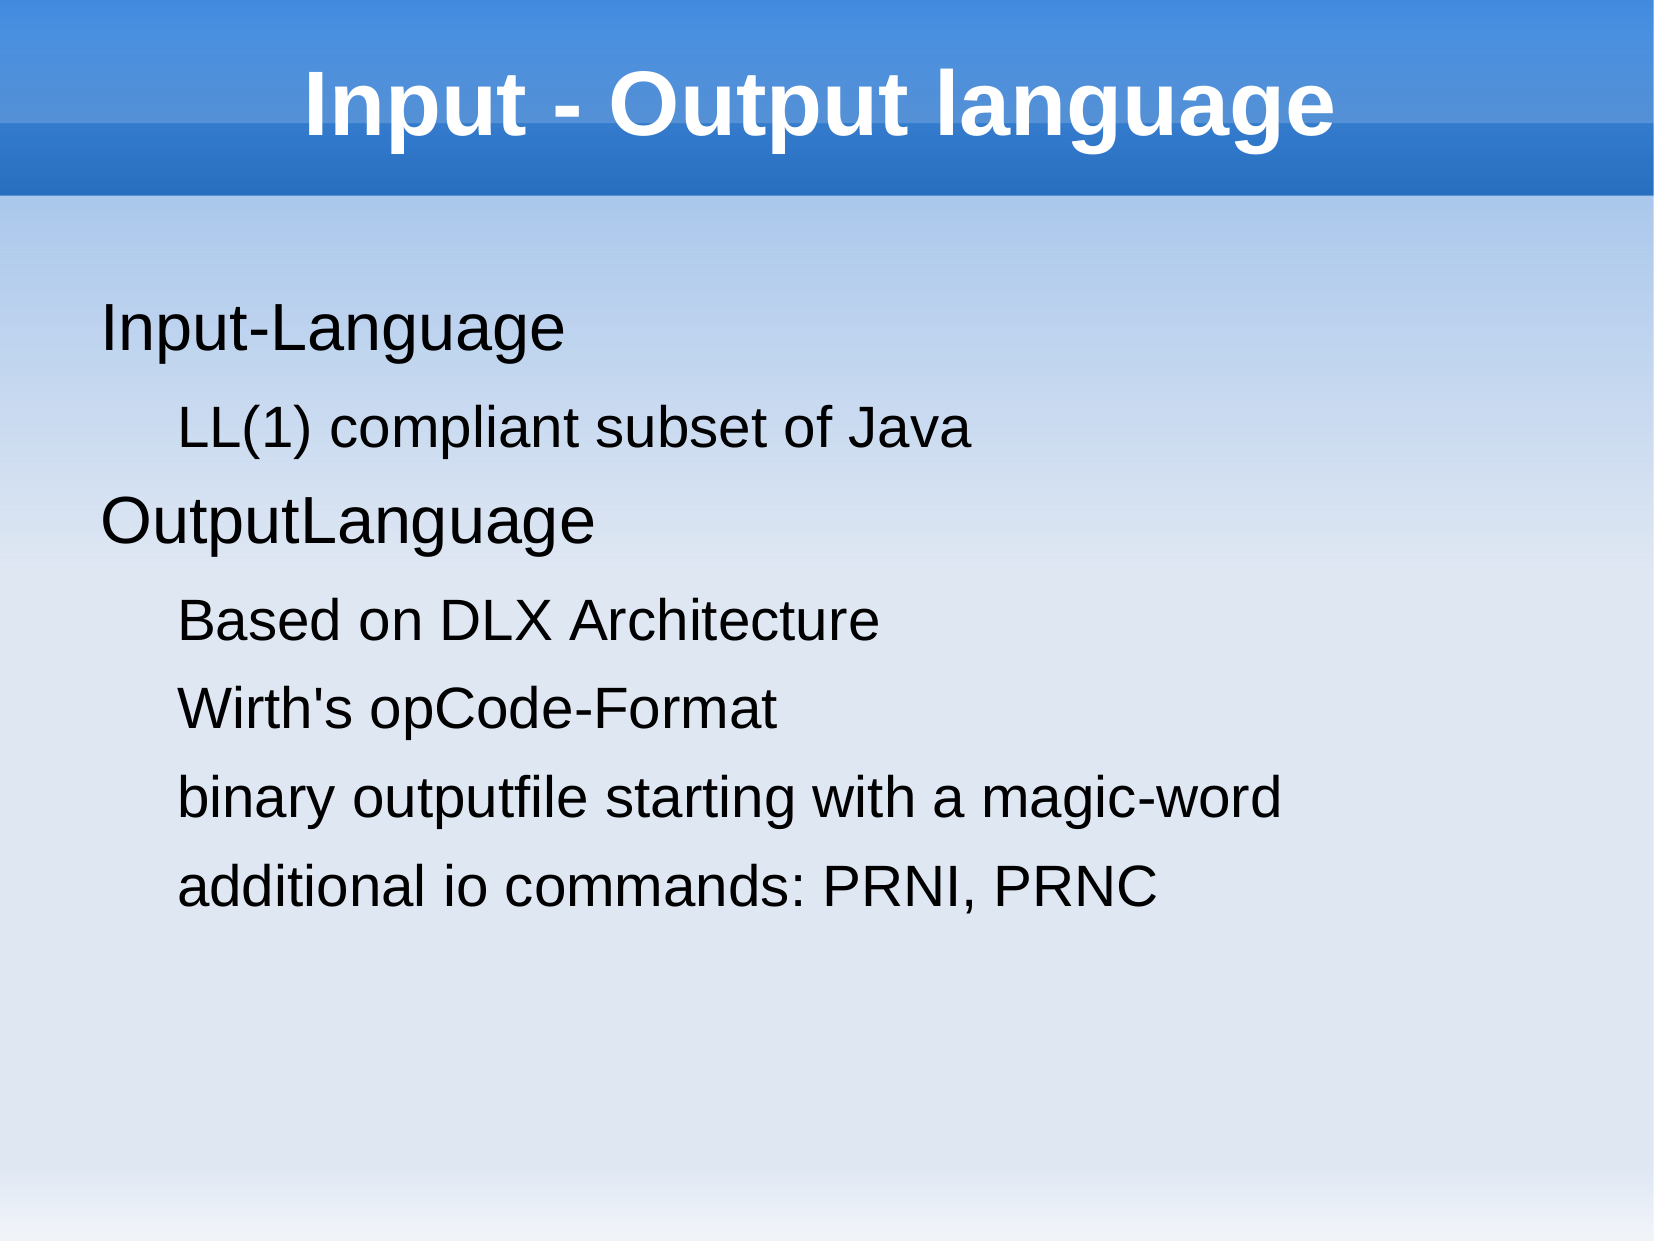

# Input - Output language
Input-Language
LL(1) compliant subset of Java
OutputLanguage
Based on DLX Architecture
Wirth's opCode-Format
binary outputfile starting with a magic-word
additional io commands: PRNI, PRNC